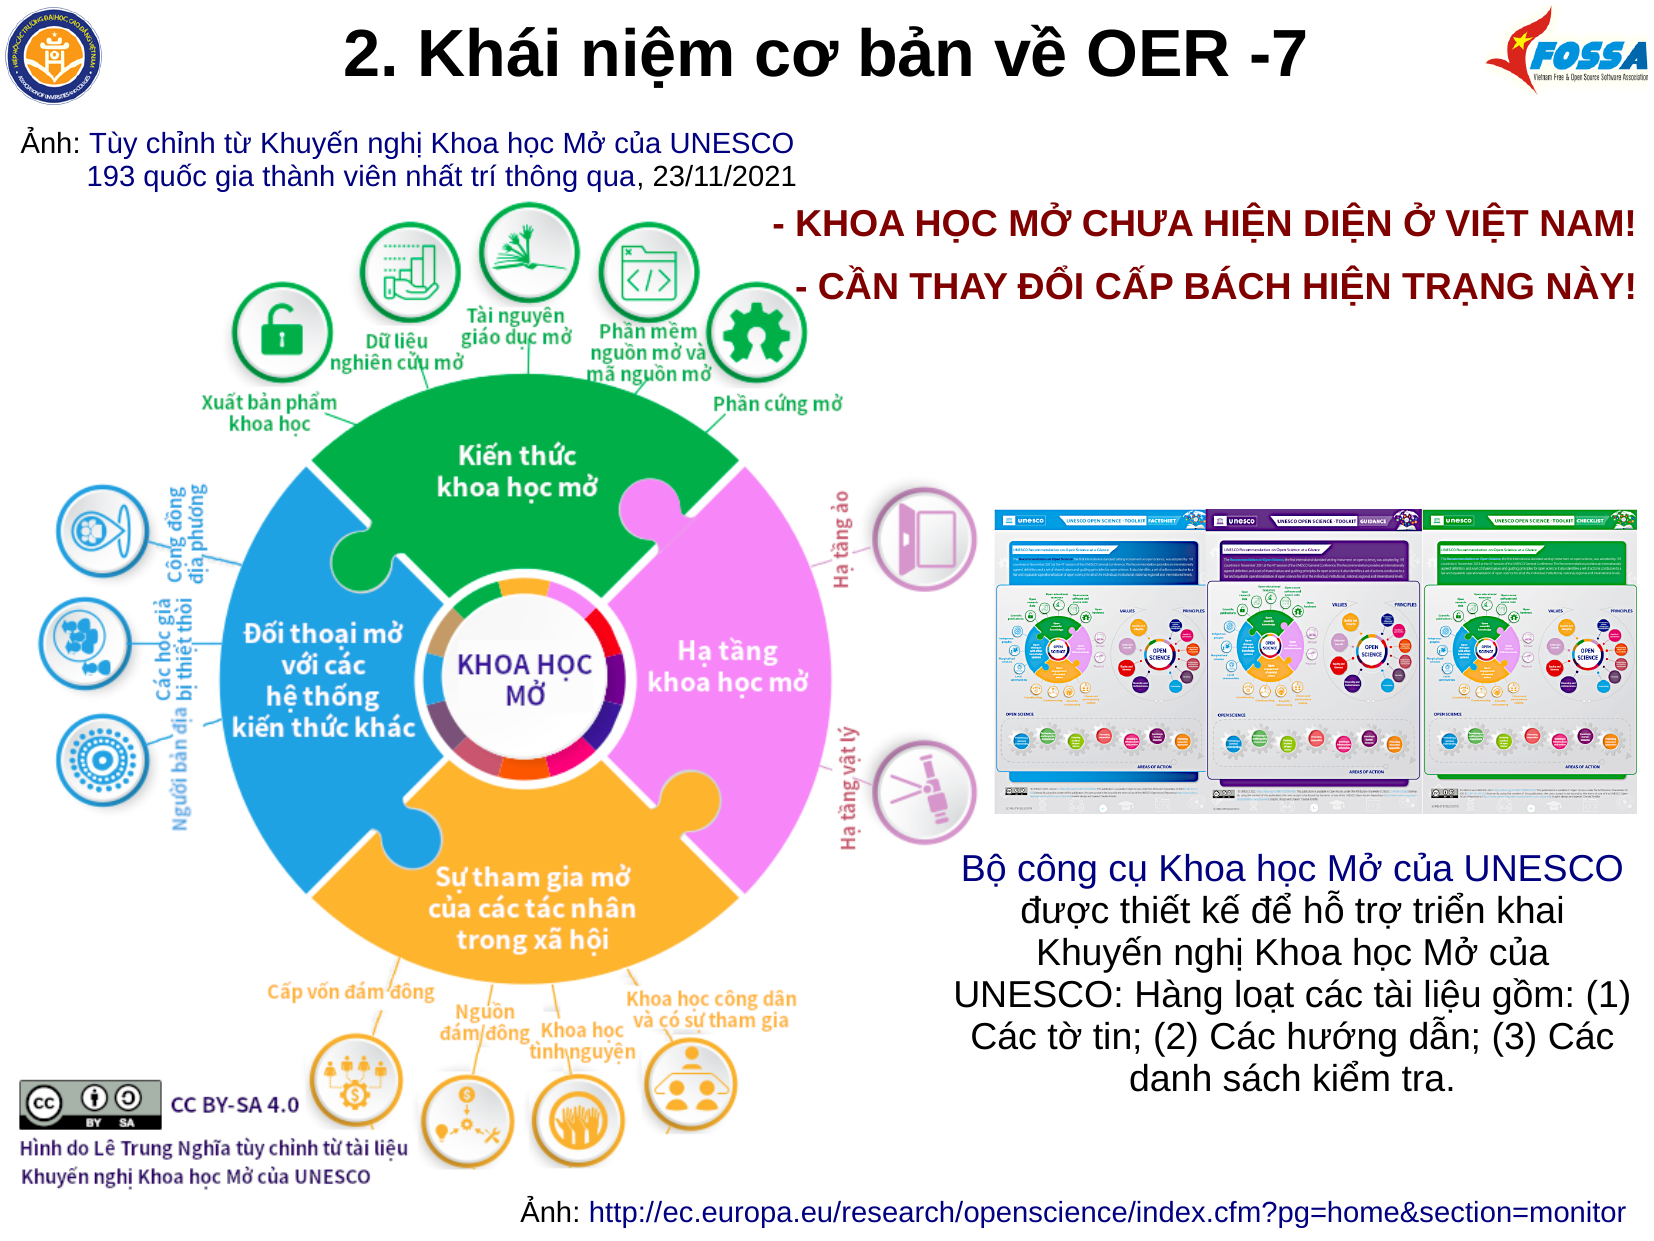

# 2. Khái niệm cơ bản về OER -7
Ảnh: Tùy chỉnh từ Khuyến nghị Khoa học Mở của UNESCO
 193 quốc gia thành viên nhất trí thông qua, 23/11/2021
- KHOA HỌC MỞ CHƯA HIỆN DIỆN Ở VIỆT NAM!
- CẦN THAY ĐỔI CẤP BÁCH HIỆN TRẠNG NÀY!
Bộ công cụ Khoa học Mở của UNESCOđược thiết kế để hỗ trợ triển khai Khuyến nghị Khoa học Mở của UNESCO: Hàng loạt các tài liệu gồm: (1) Các tờ tin; (2) Các hướng dẫn; (3) Các danh sách kiểm tra.
Ảnh: http://ec.europa.eu/research/openscience/index.cfm?pg=home&section=monitor